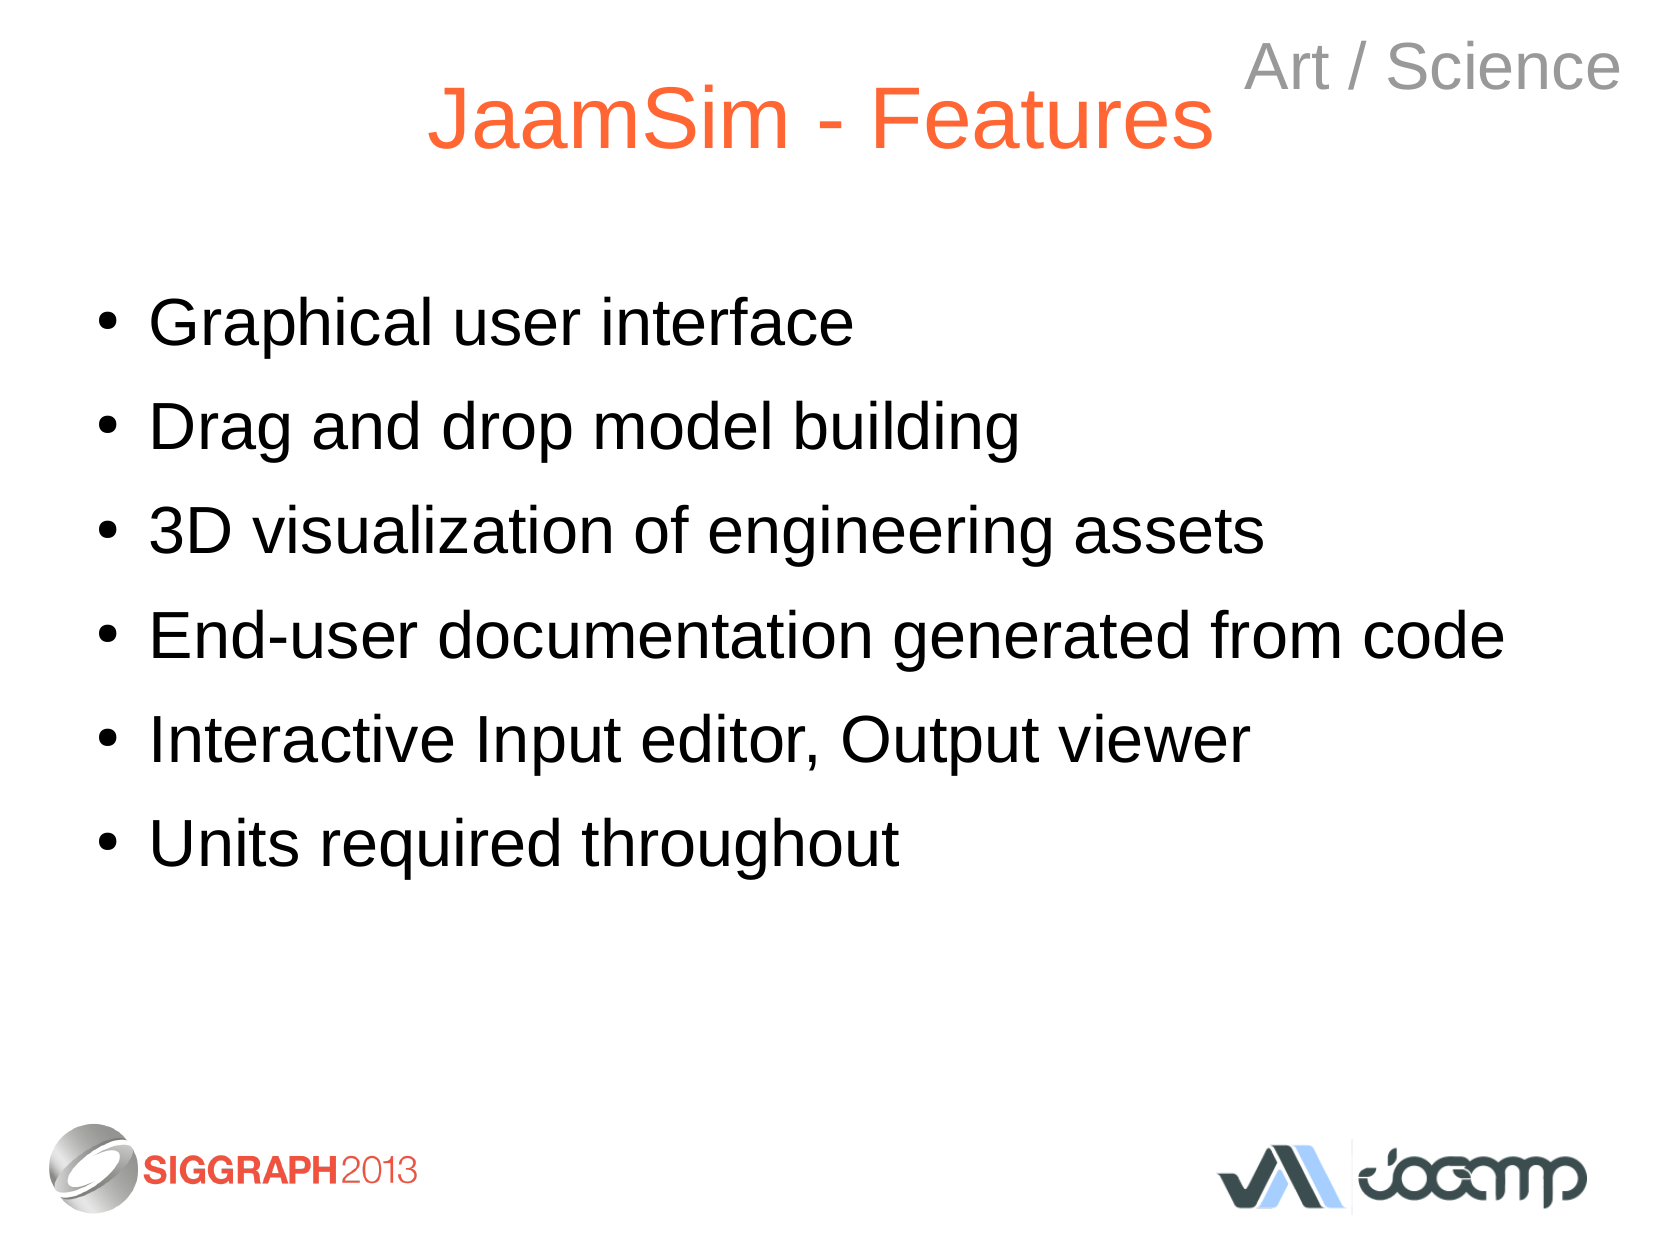

Art / Science
# JaamSim - Features
Graphical user interface
Drag and drop model building
3D visualization of engineering assets
End-user documentation generated from code
Interactive Input editor, Output viewer
Units required throughout